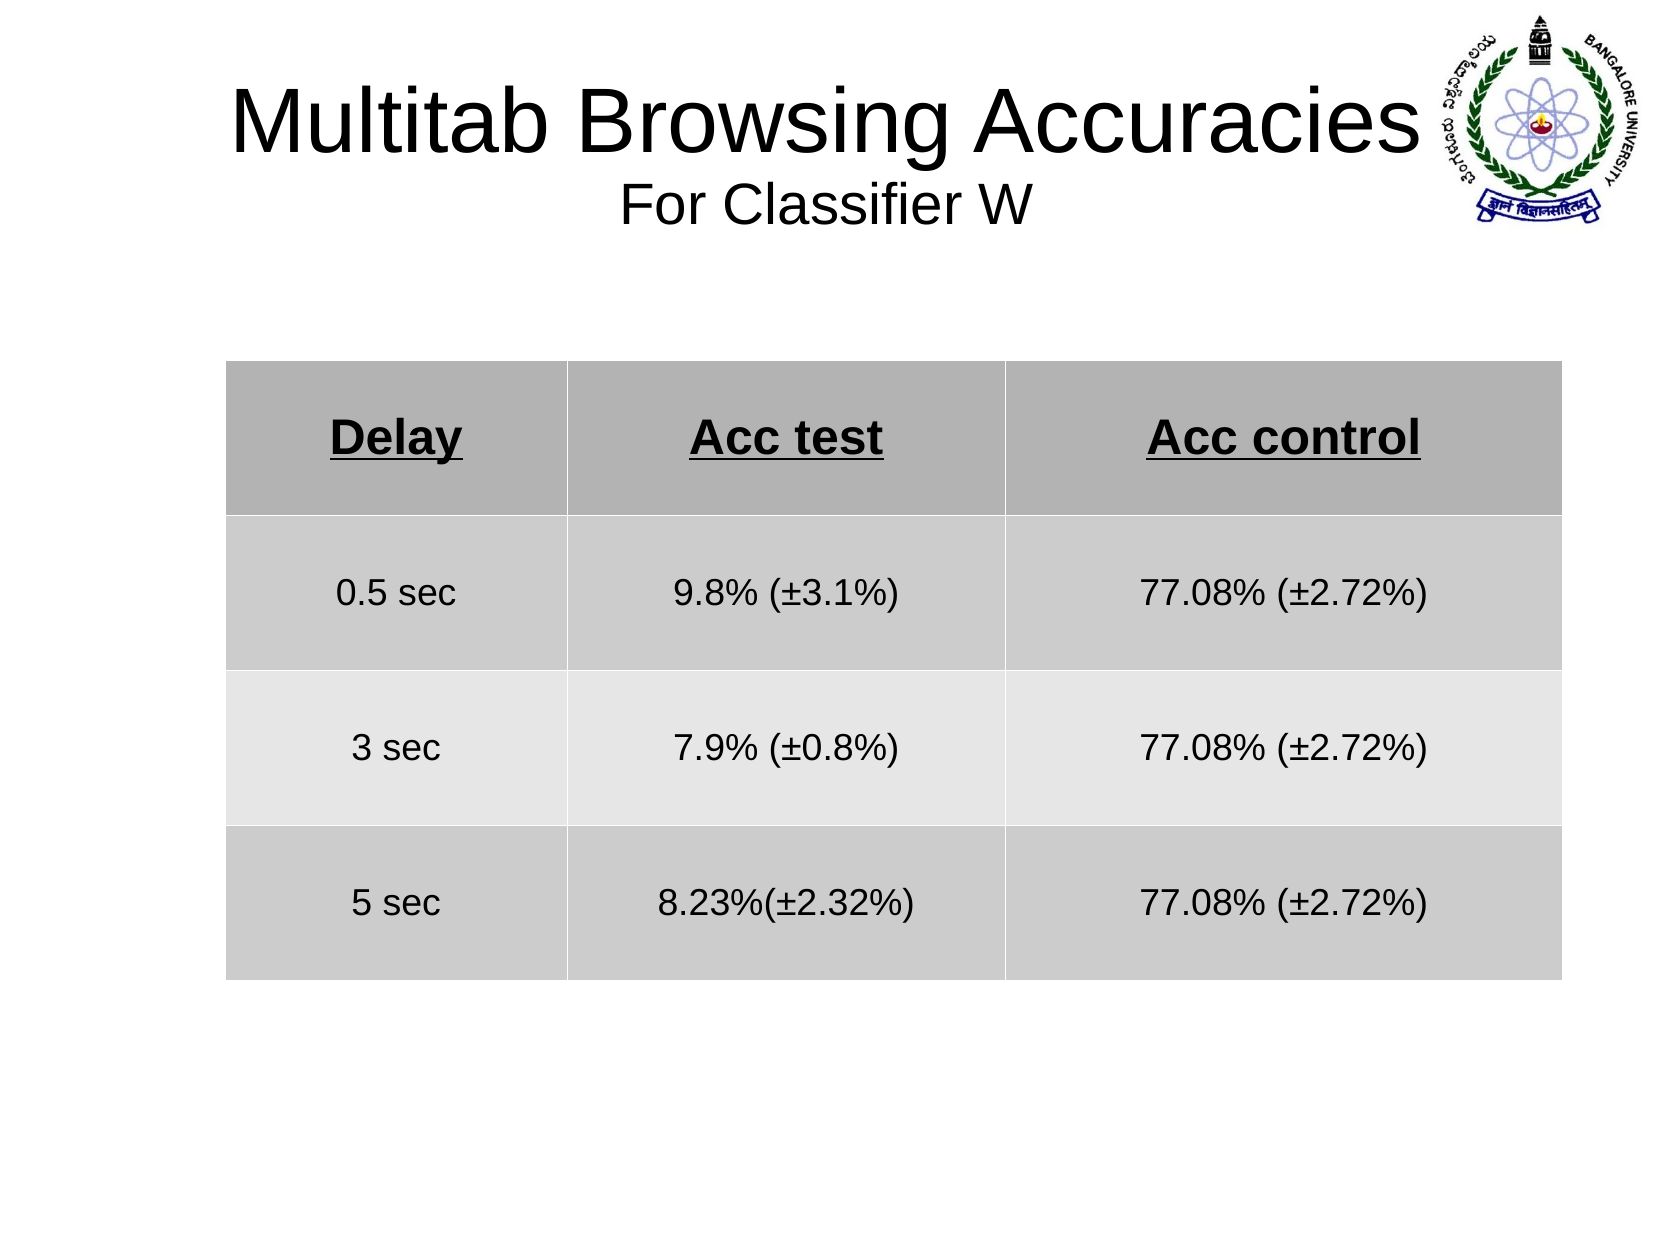

# Multitab Browsing Accuracies For Classifier W
| Delay | Acc test | Acc control |
| --- | --- | --- |
| 0.5 sec | 9.8% (±3.1%) | 77.08% (±2.72%) |
| 3 sec | 7.9% (±0.8%) | 77.08% (±2.72%) |
| 5 sec | 8.23%(±2.32%) | 77.08% (±2.72%) |